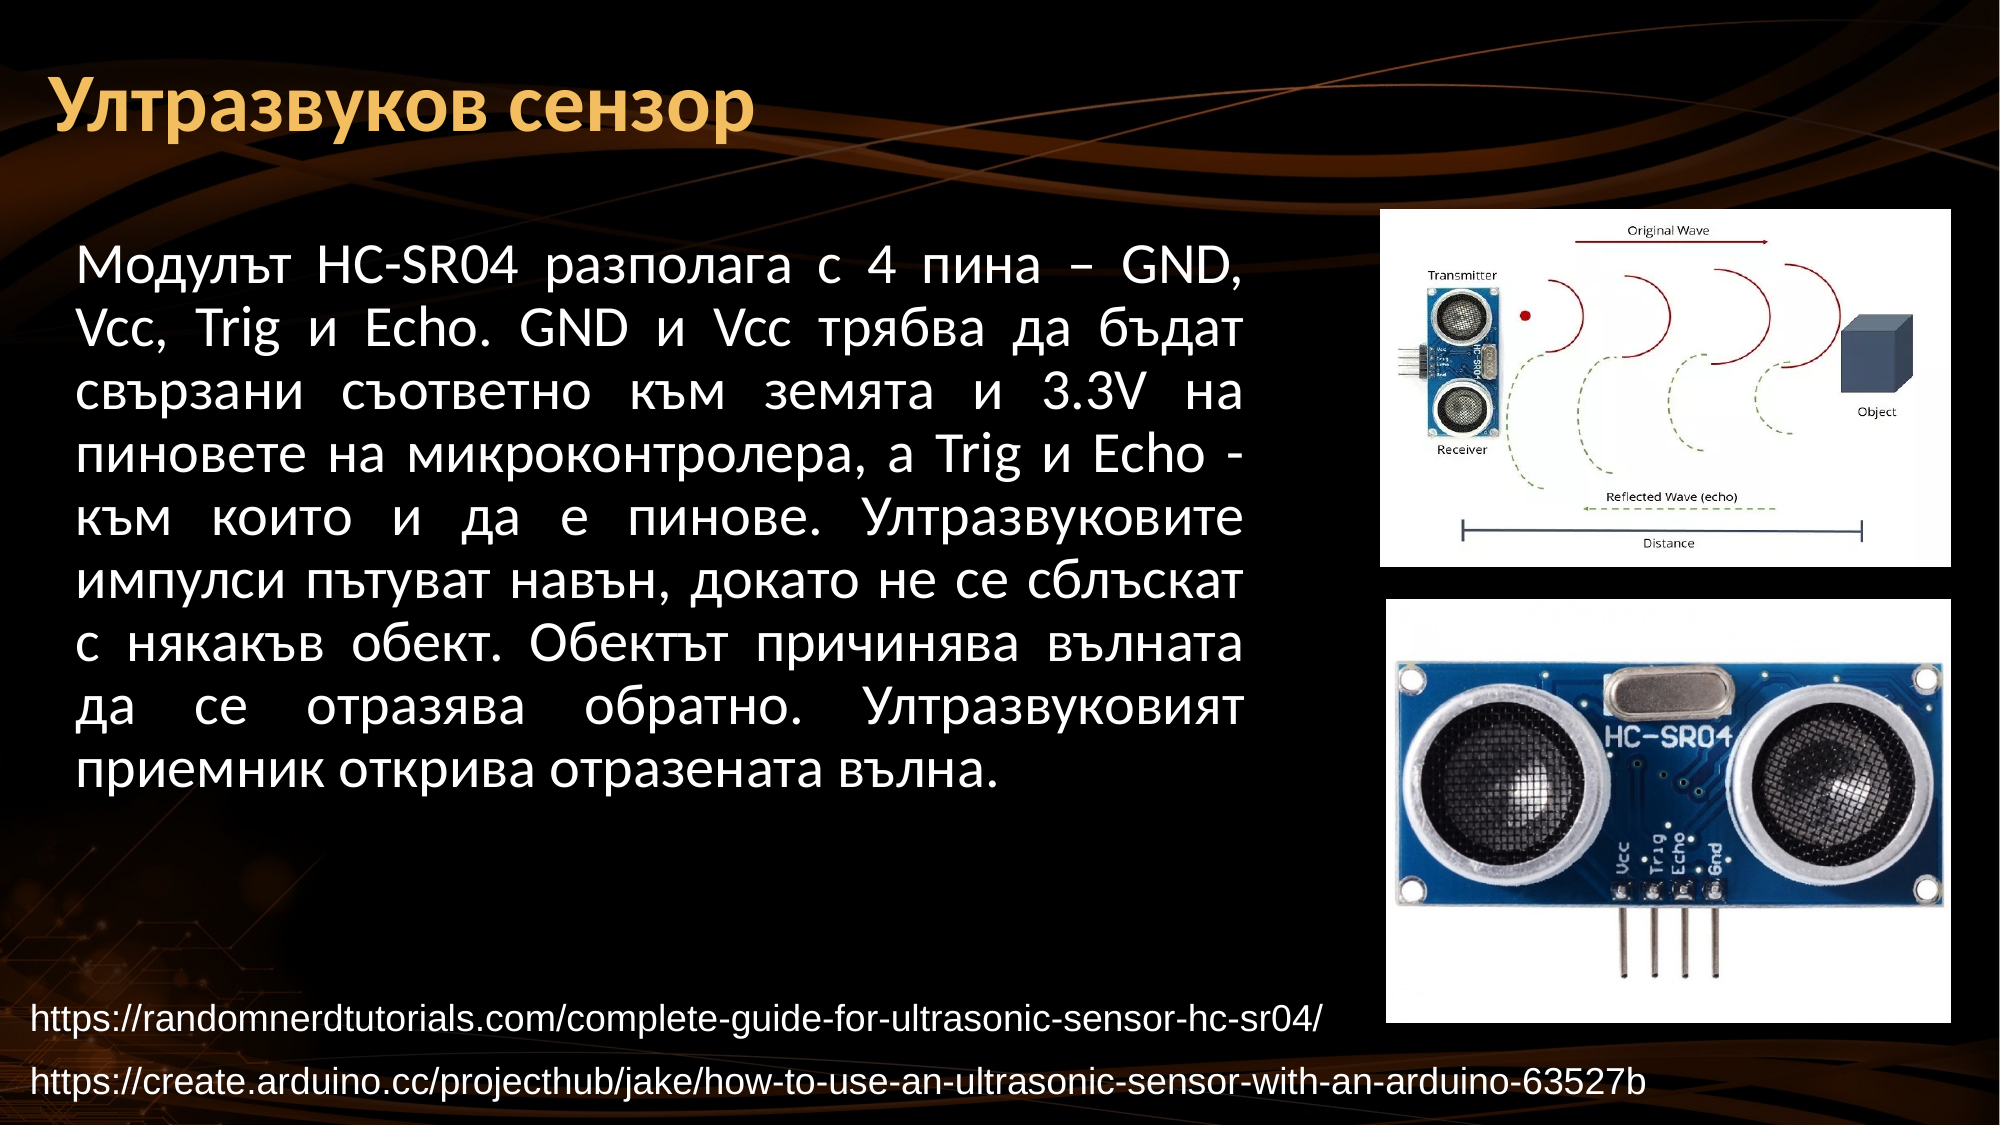

Ултразвуков сензор
Модулът HC-SR04 разполага с 4 пина – GND, Vcc, Trig и Echo. GND и Vcc трябва да бъдат свързани съответно към земята и 3.3V на пиновете на микроконтролера, а Trig и Echo - към които и да е пинове. Ултразвуковите импулси пътуват навън, докато не се сблъскат с някакъв обект. Обектът причинява вълната да се отразява обратно. Ултразвуковият приемник открива отразената вълна.
https://randomnerdtutorials.com/complete-guide-for-ultrasonic-sensor-hc-sr04/
https://create.arduino.cc/projecthub/jake/how-to-use-an-ultrasonic-sensor-with-an-arduino-63527b